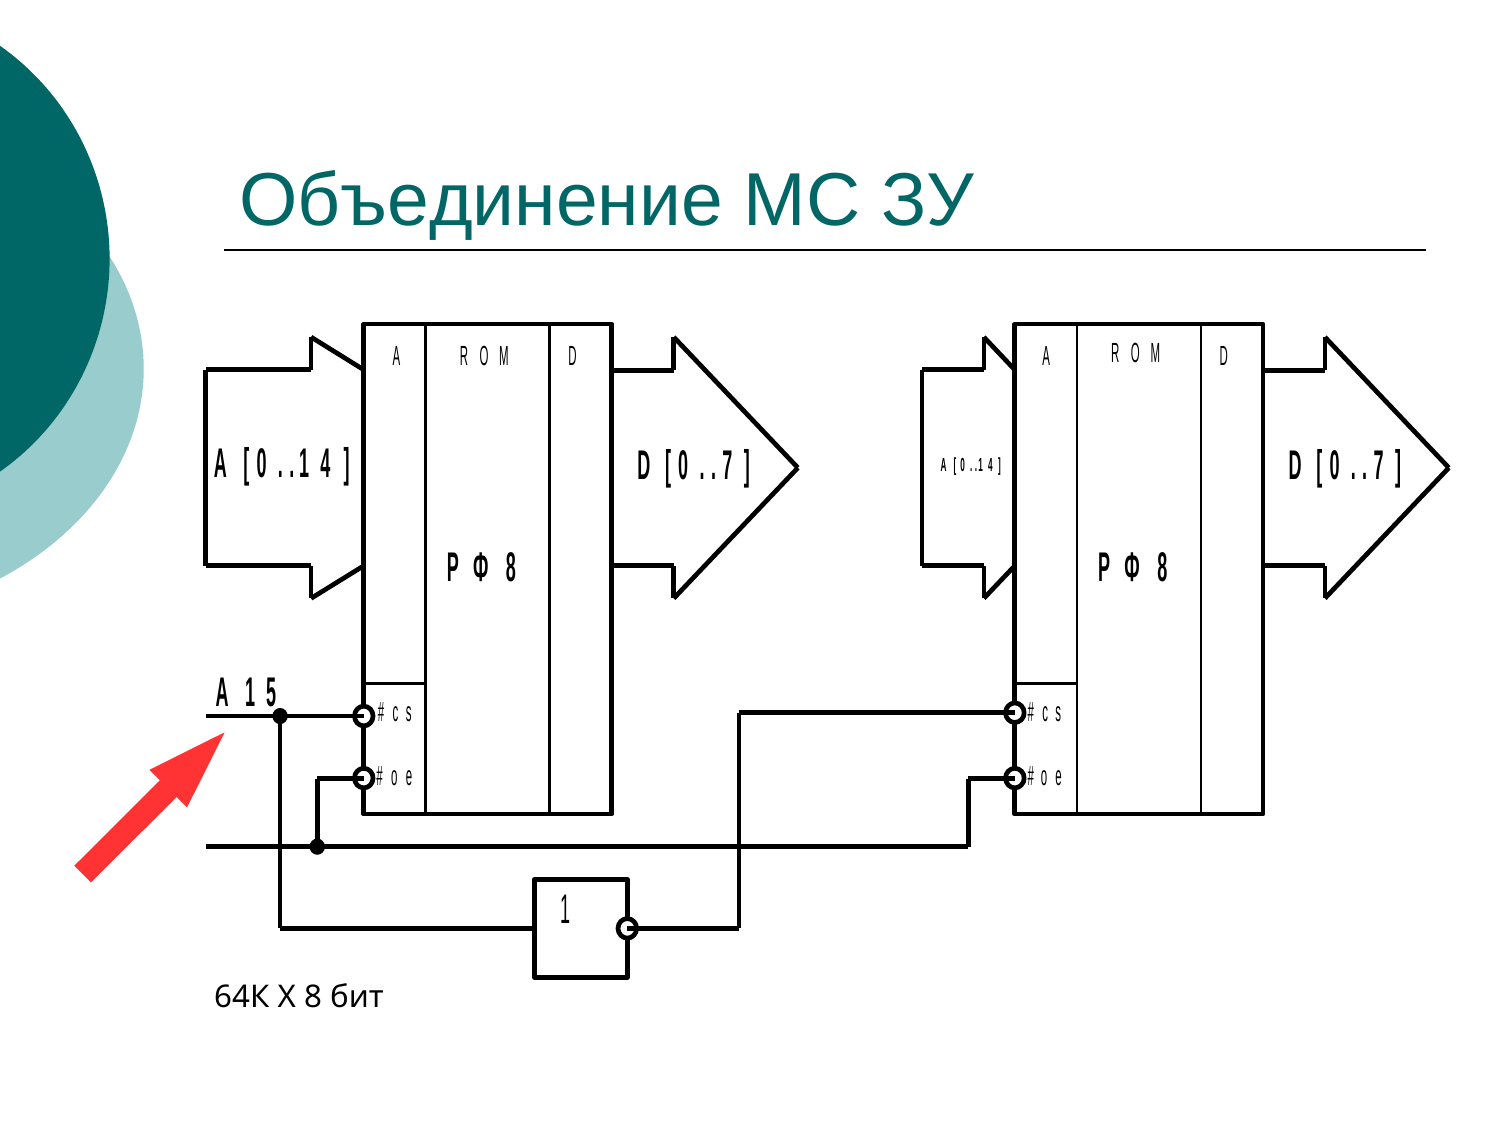

Объединение МС ЗУ
# 64К X 8 бит